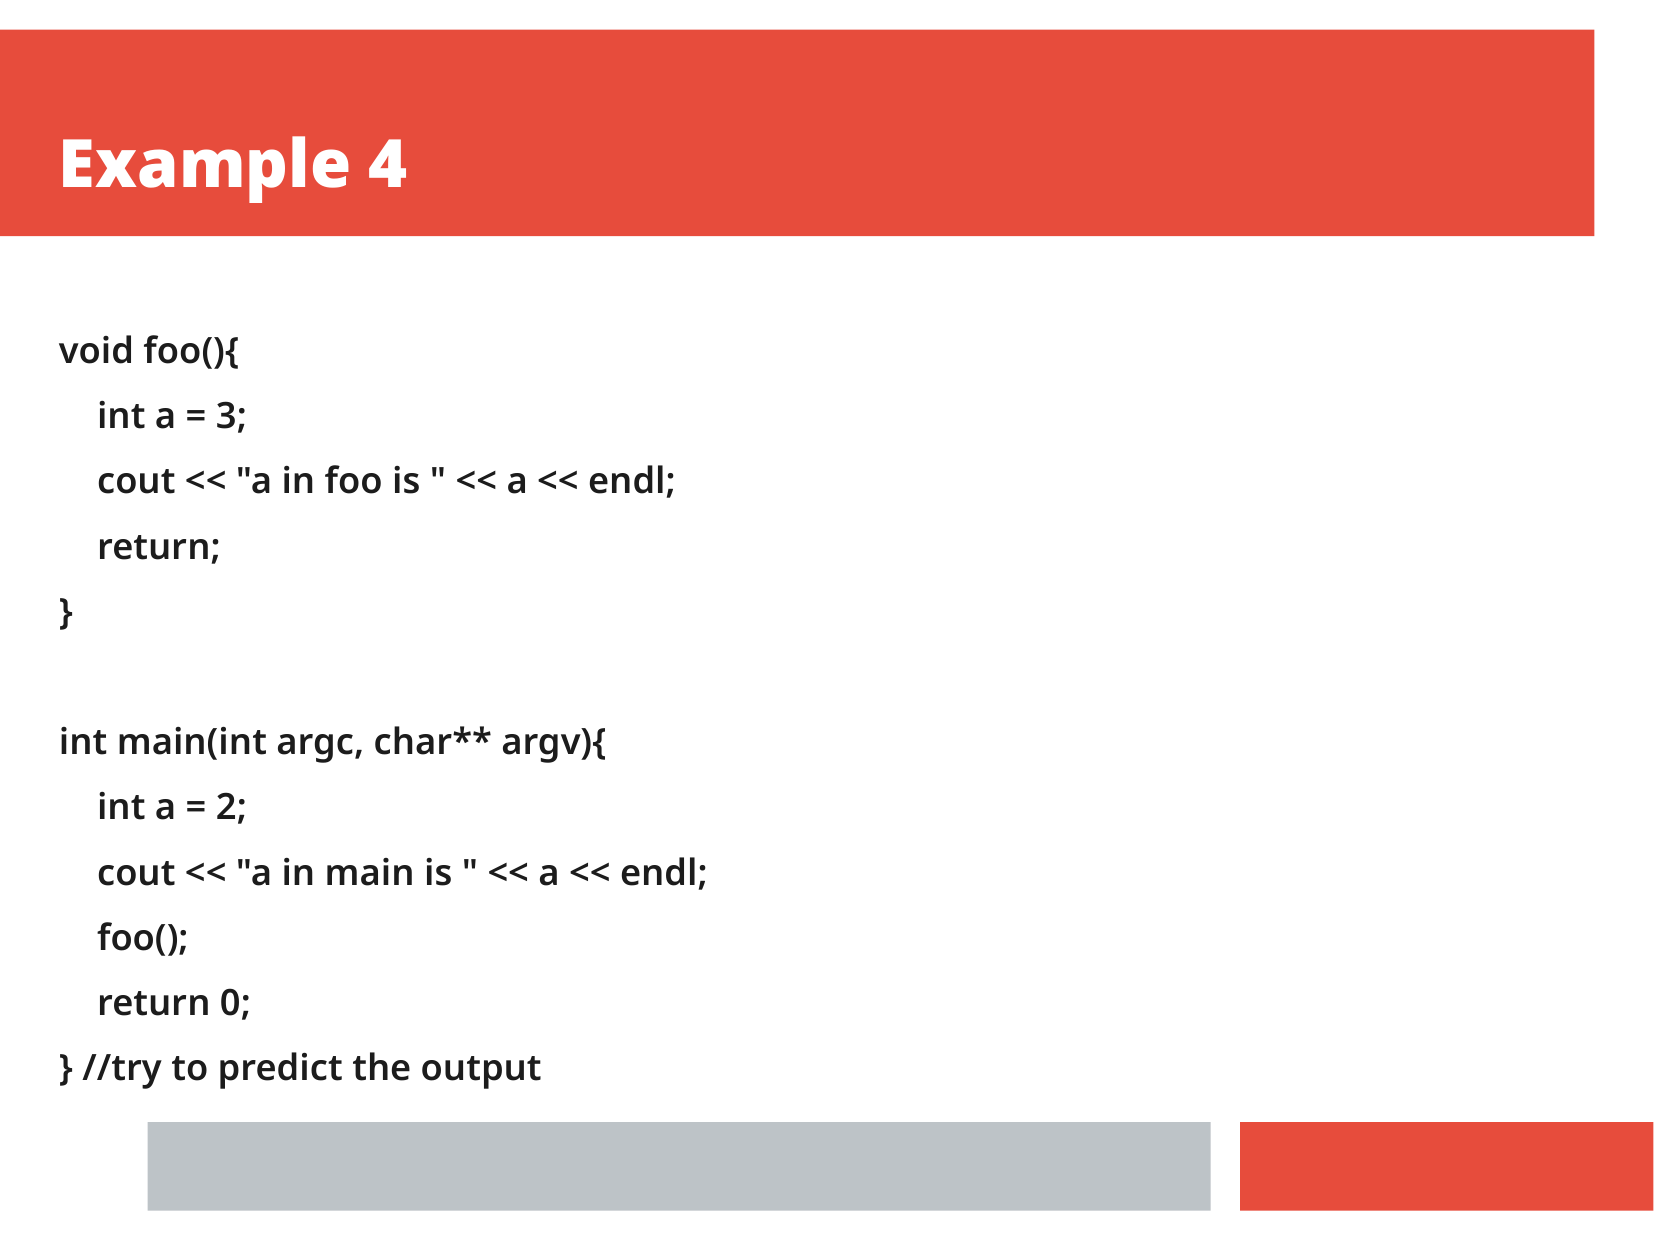

# Example 4
void foo(){
 int a = 3;
 cout << "a in foo is " << a << endl;
 return;
}
int main(int argc, char** argv){
 int a = 2;
 cout << "a in main is " << a << endl;
 foo();
 return 0;
} //try to predict the output